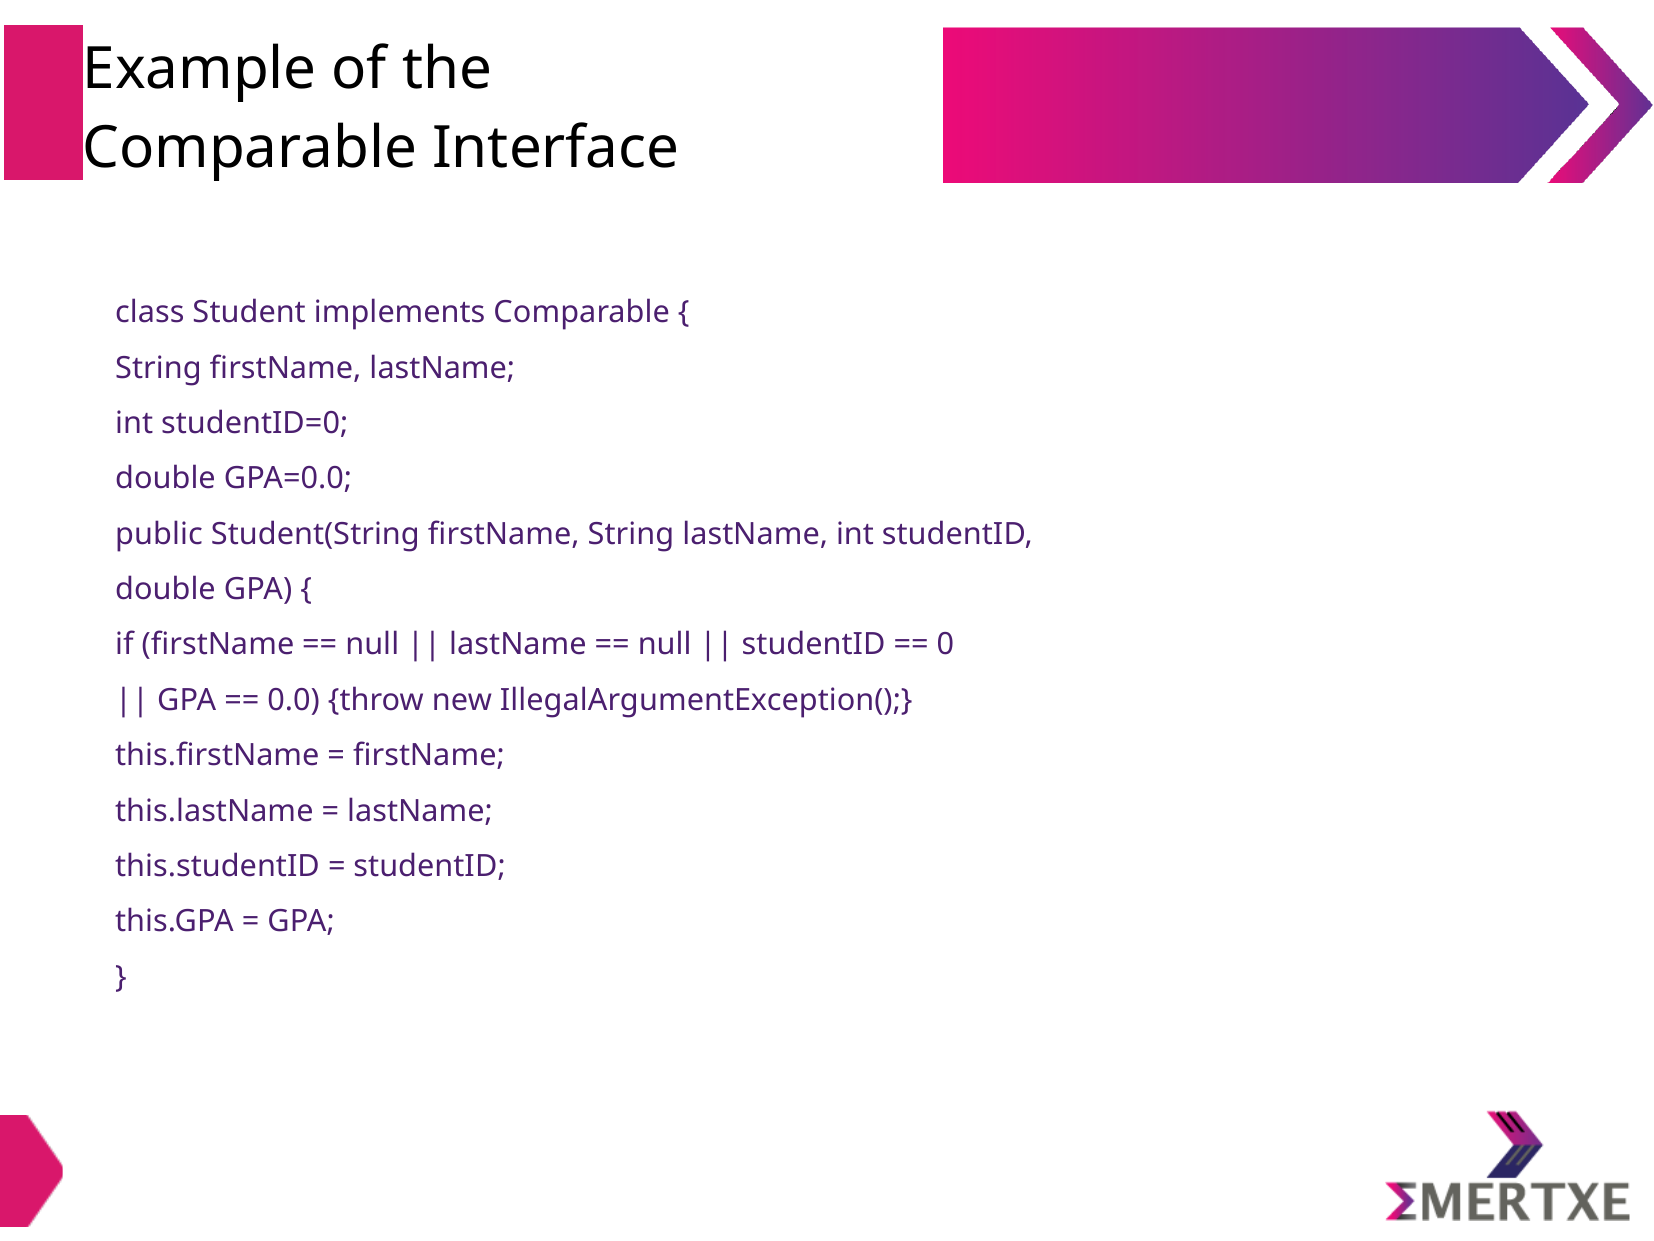

# Example of the Comparable Interface
class Student implements Comparable {
String firstName, lastName;
int studentID=0;
double GPA=0.0;
public Student(String firstName, String lastName, int studentID,
double GPA) {
if (firstName == null || lastName == null || studentID == 0
|| GPA == 0.0) {throw new IllegalArgumentException();}
this.firstName = firstName;
this.lastName = lastName;
this.studentID = studentID;
this.GPA = GPA;
}